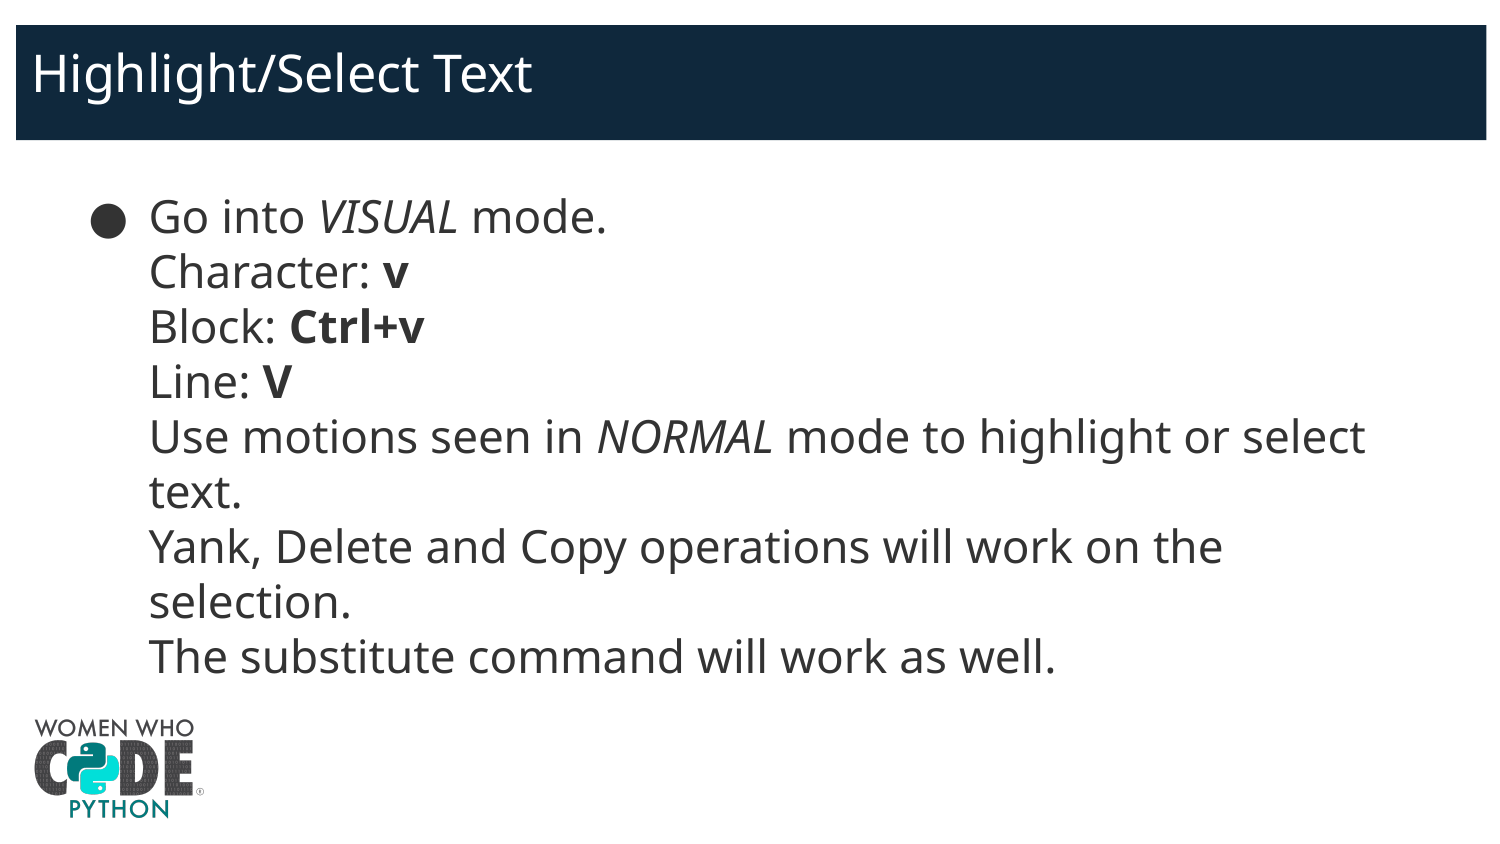

Highlight/Select Text
# Go into VISUAL mode. Character: v Block: Ctrl+v Line: V Use motions seen in NORMAL mode to highlight or select text. Yank, Delete and Copy operations will work on the selection. The substitute command will work as well.